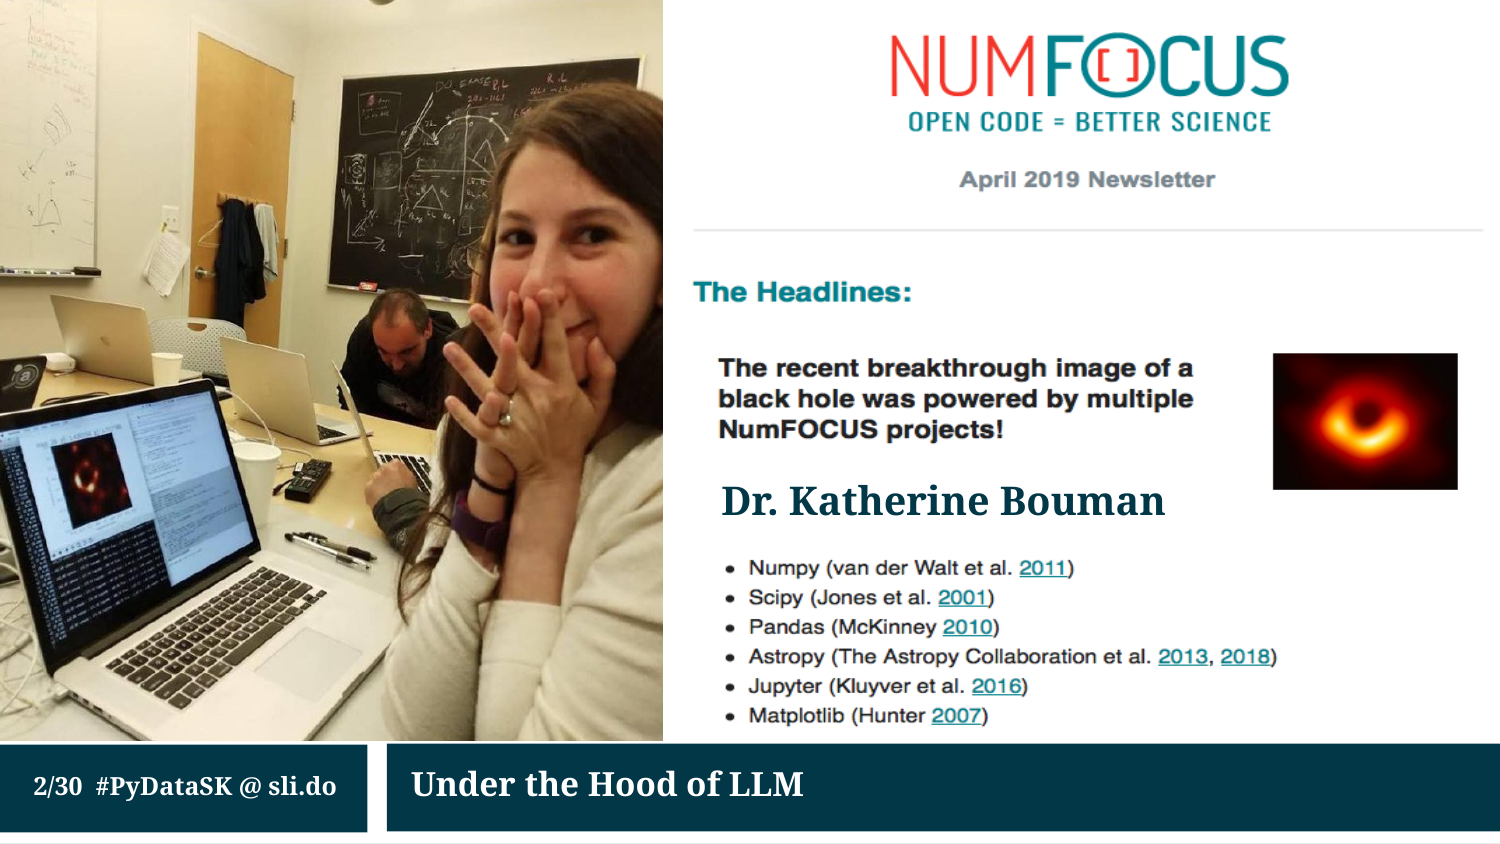

GapData Institute (GDI) and how to support us.
Economic Research & Public Policy & Data Science think-tank (data-tank)
Data. Think. Change.
GapData Institute (GDI) is a non-profit nonpartisan research institution harnessing power of data & wisdom of economics for public good.
Dr. Katherine Bouman
Under the Hood of LLM
2/30 #PyDataSK @ sli.do